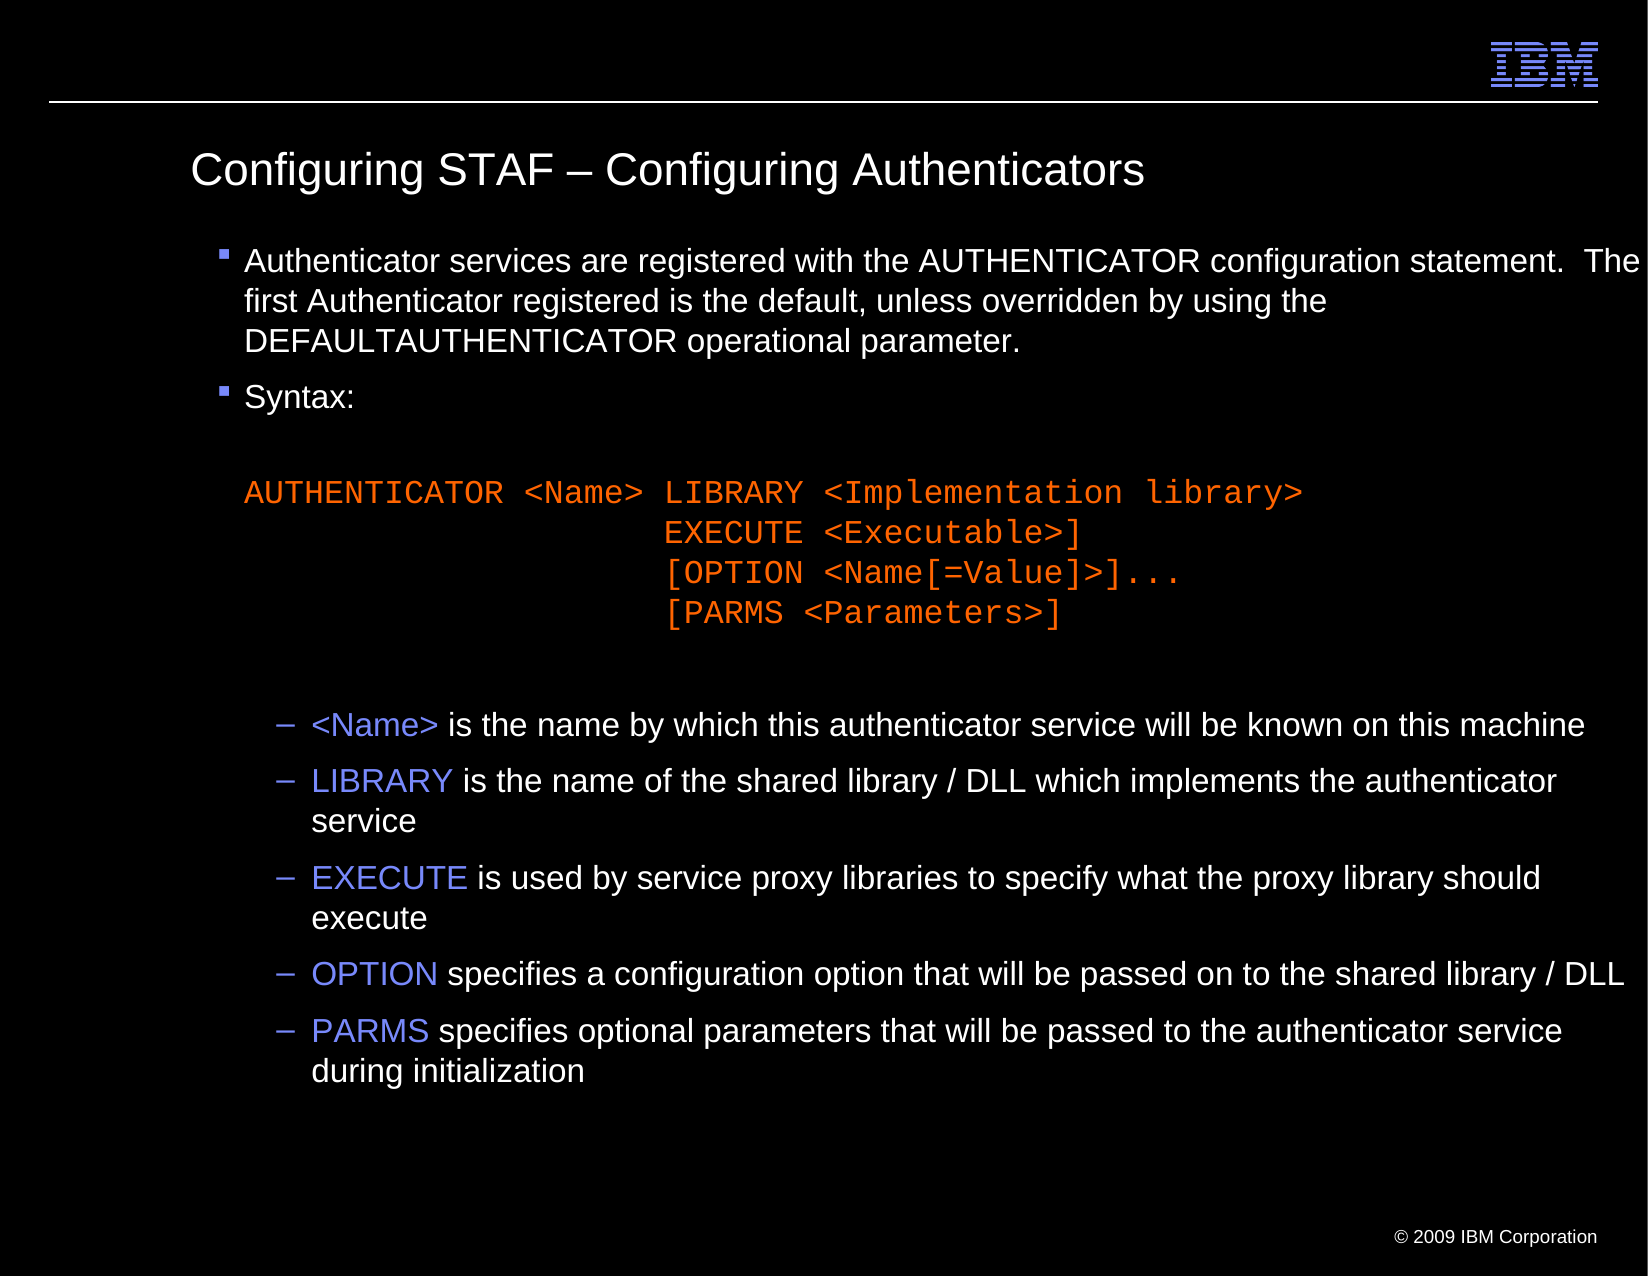

# Configuring STAF – Configuring Authenticators
Authenticator services are registered with the AUTHENTICATOR configuration statement. The first Authenticator registered is the default, unless overridden by using the DEFAULTAUTHENTICATOR operational parameter.
Syntax:
AUTHENTICATOR <Name> LIBRARY <Implementation library>
 EXECUTE <Executable>]
 [OPTION <Name[=Value]>]...
 [PARMS <Parameters>]
<Name> is the name by which this authenticator service will be known on this machine
LIBRARY is the name of the shared library / DLL which implements the authenticator service
EXECUTE is used by service proxy libraries to specify what the proxy library should execute
OPTION specifies a configuration option that will be passed on to the shared library / DLL
PARMS specifies optional parameters that will be passed to the authenticator service during initialization